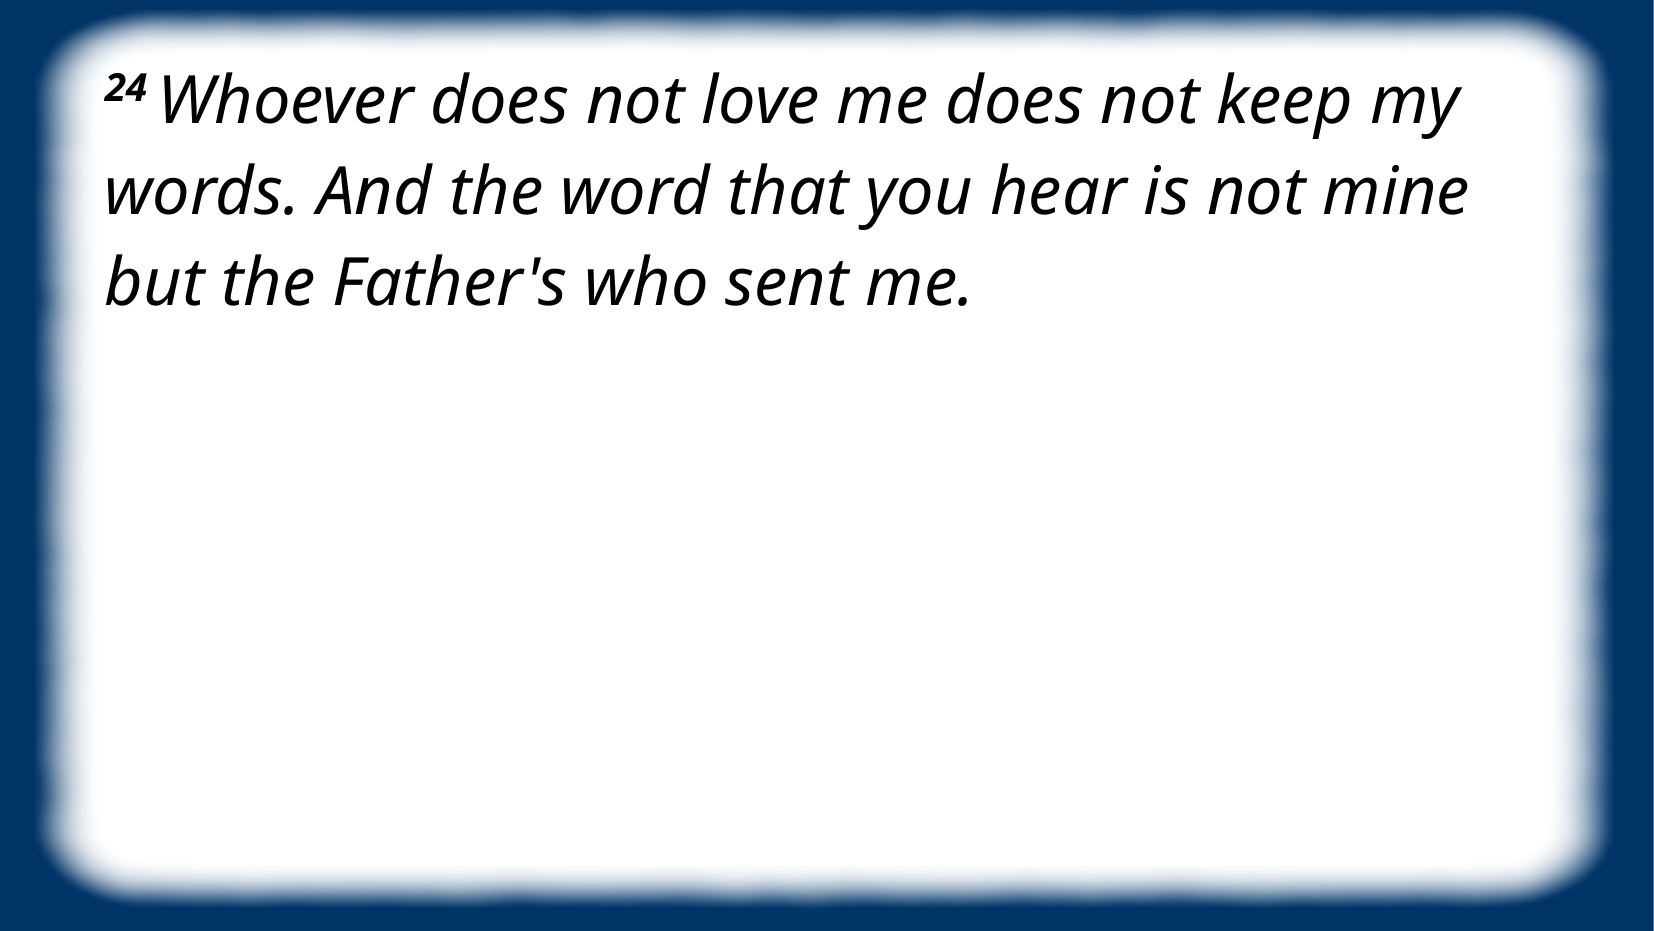

24 Whoever does not love me does not keep my words. And the word that you hear is not mine but the Father's who sent me.